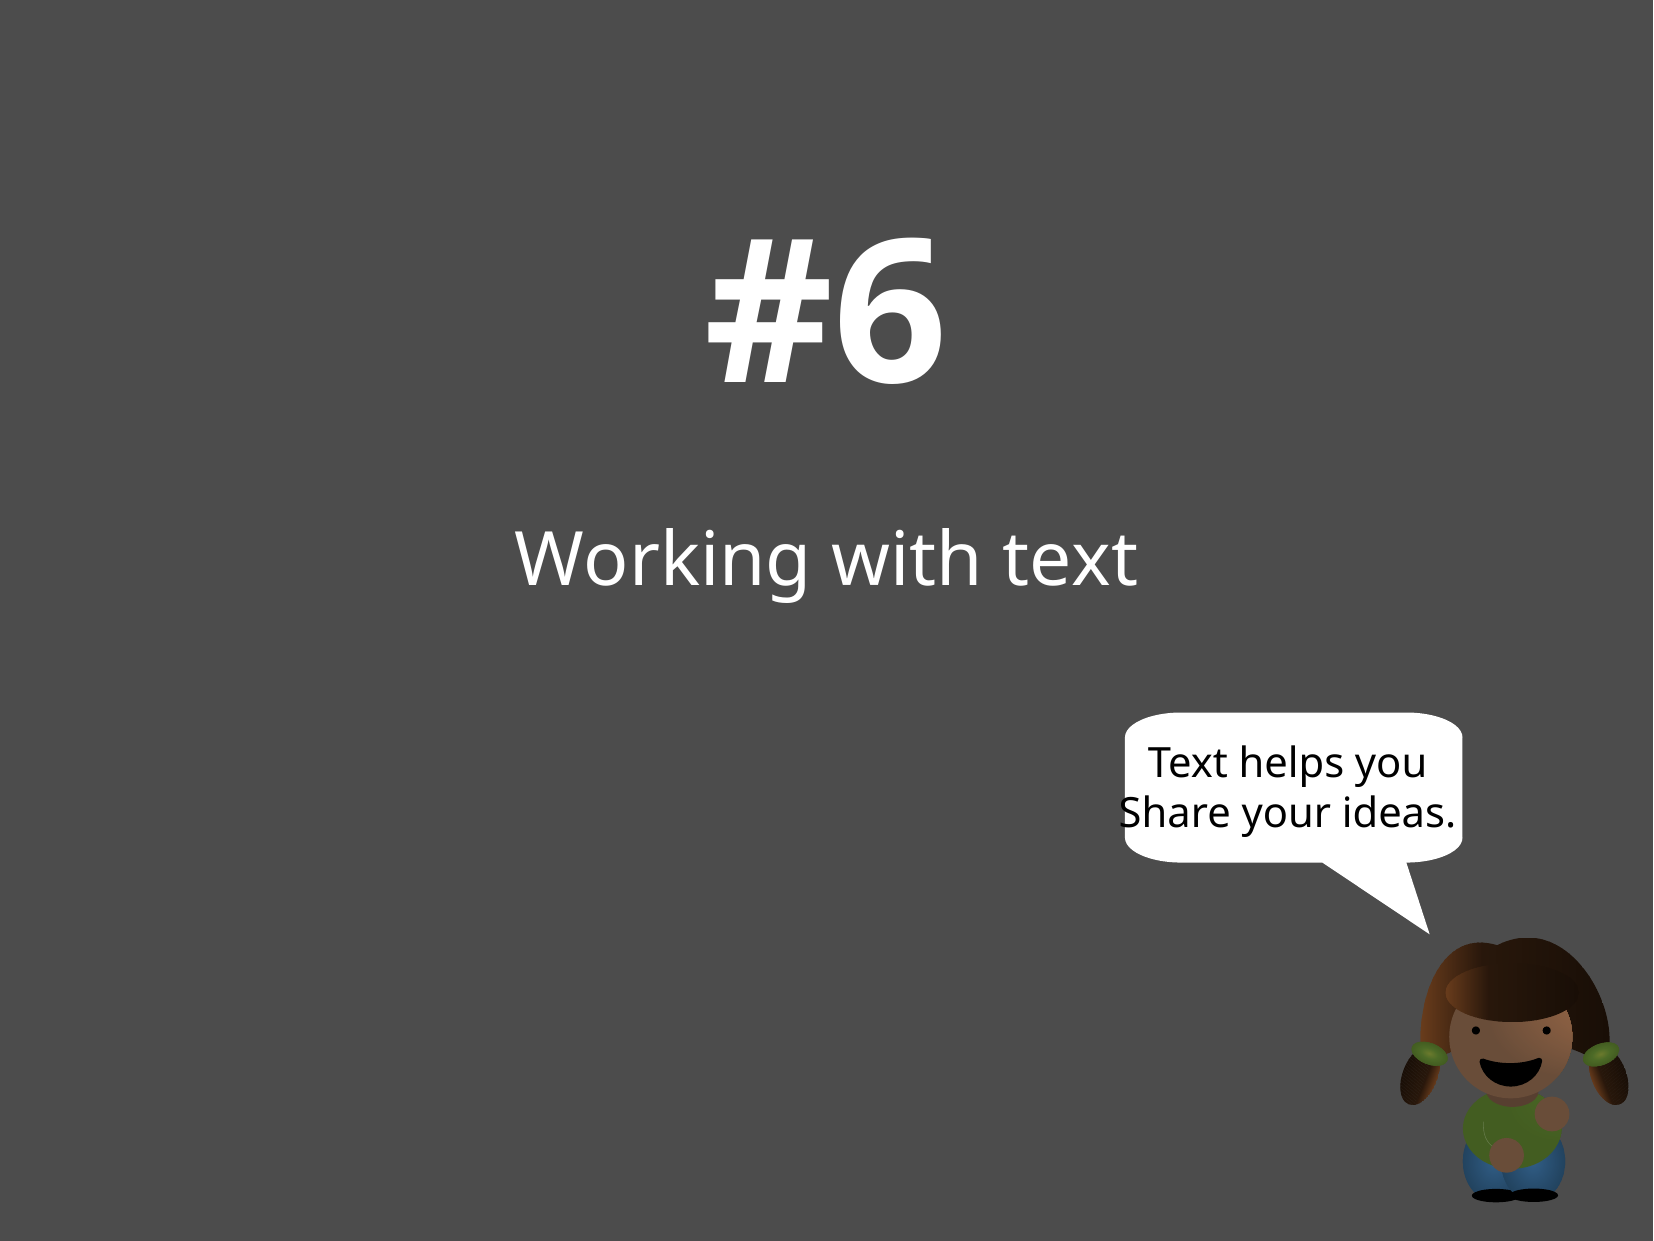

# #6 Working with text
Text helps you
Share your ideas.